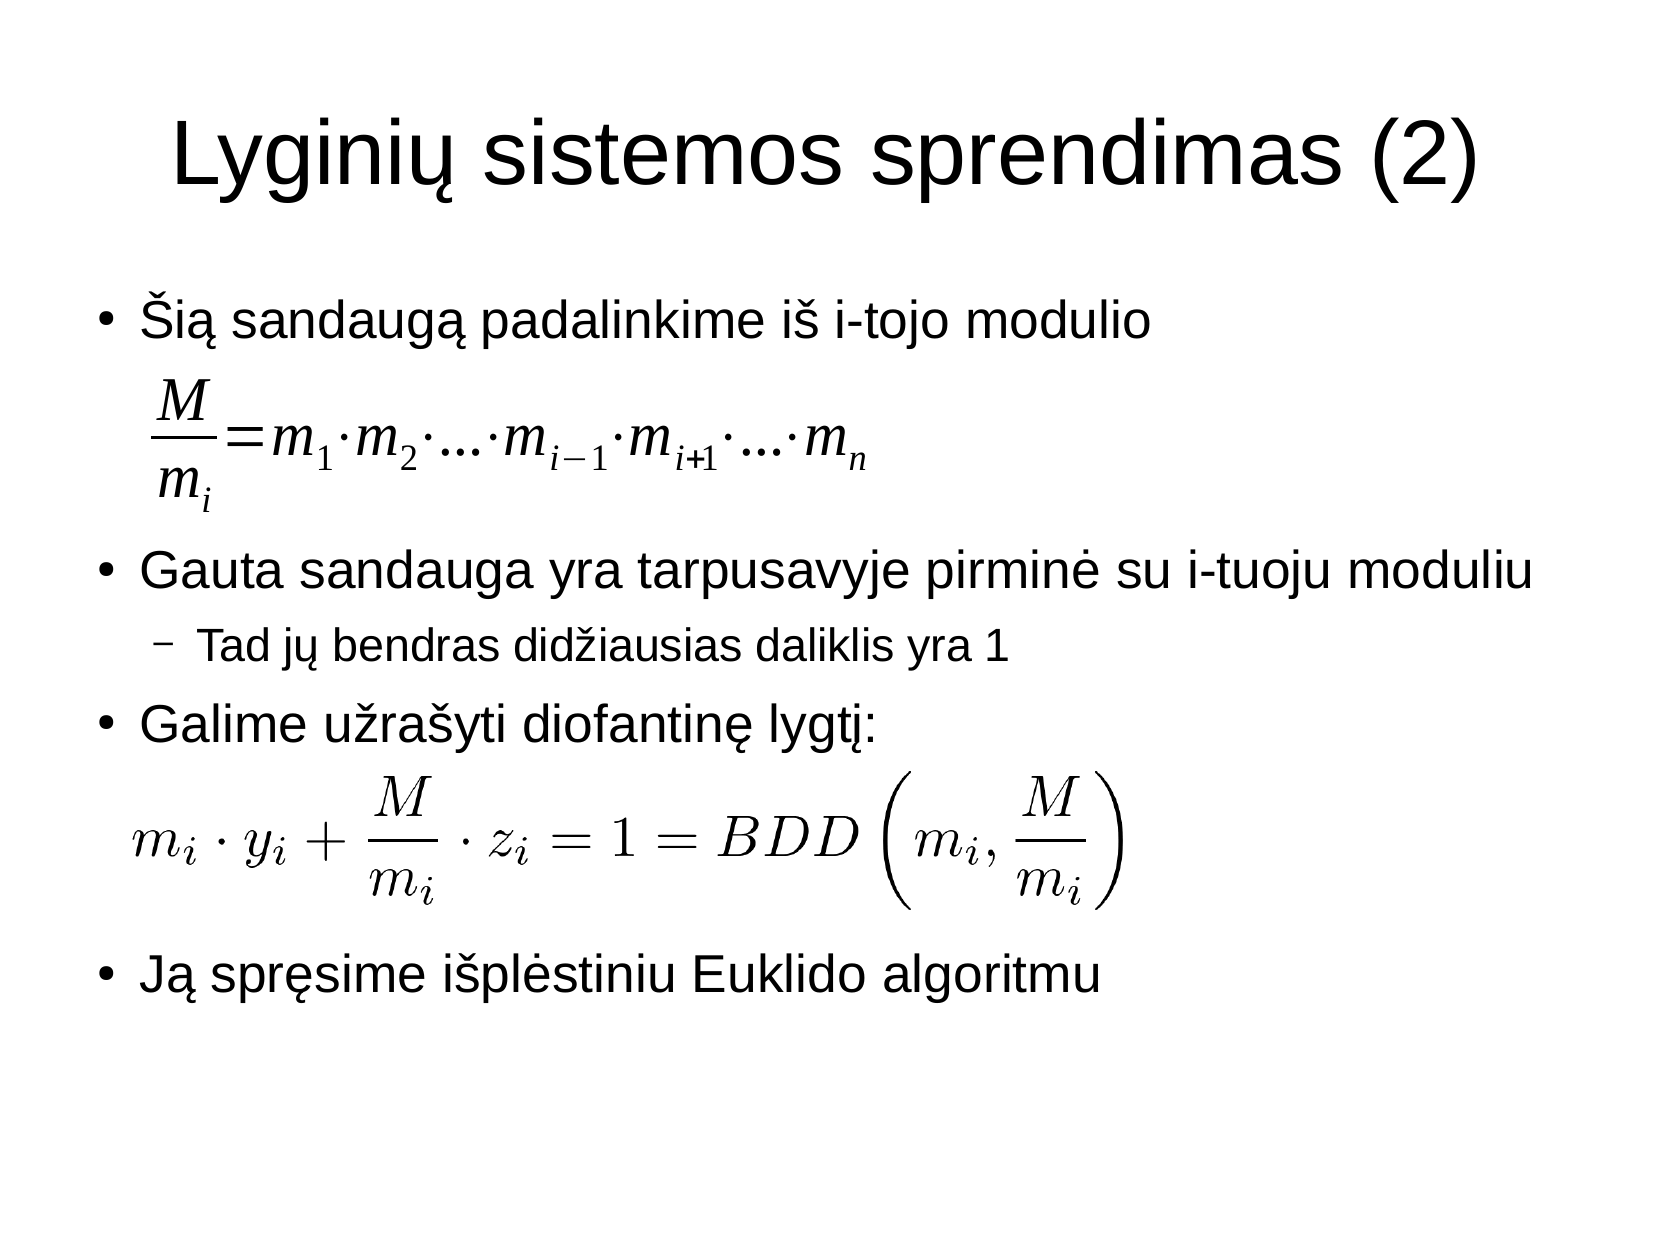

# Lyginių sistemos sprendimas (2)
Šią sandaugą padalinkime iš i-tojo modulio
Gauta sandauga yra tarpusavyje pirminė su i-tuoju moduliu
Tad jų bendras didžiausias daliklis yra 1
Galime užrašyti diofantinę lygtį:
Ją spręsime išplėstiniu Euklido algoritmu